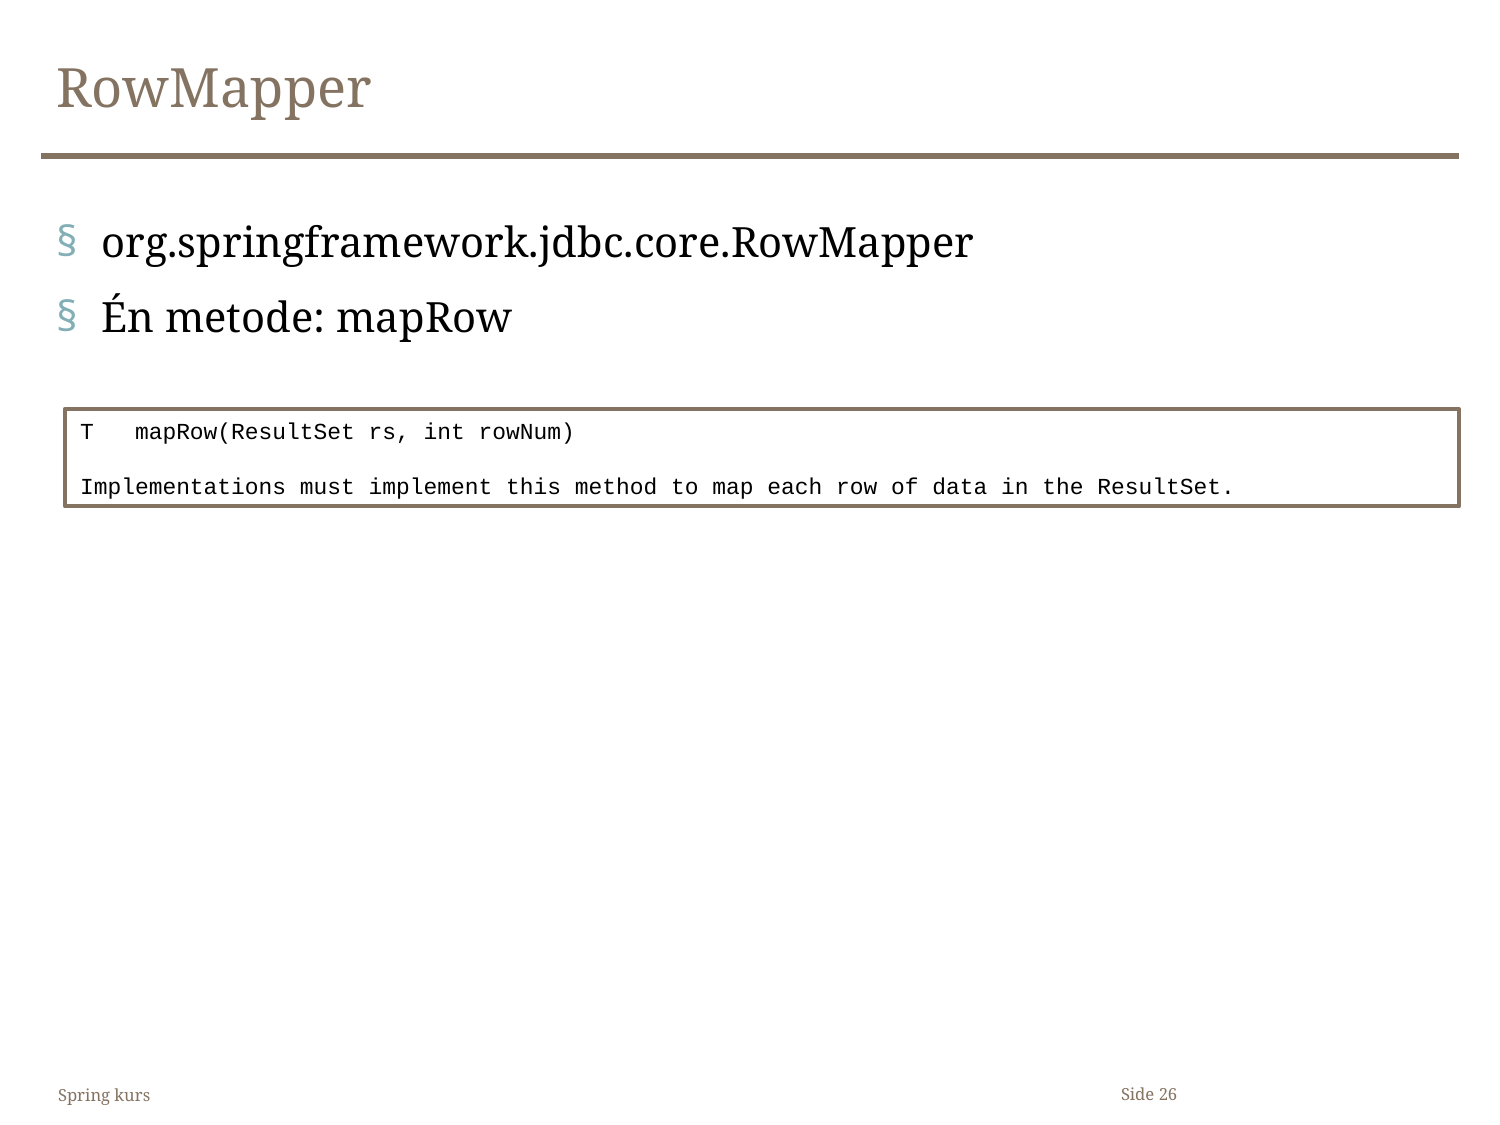

# RowMapper
org.springframework.jdbc.core.RowMapper
Én metode: mapRow
T mapRow(ResultSet rs, int rowNum)
Implementations must implement this method to map each row of data in the ResultSet.
Spring kurs
Side